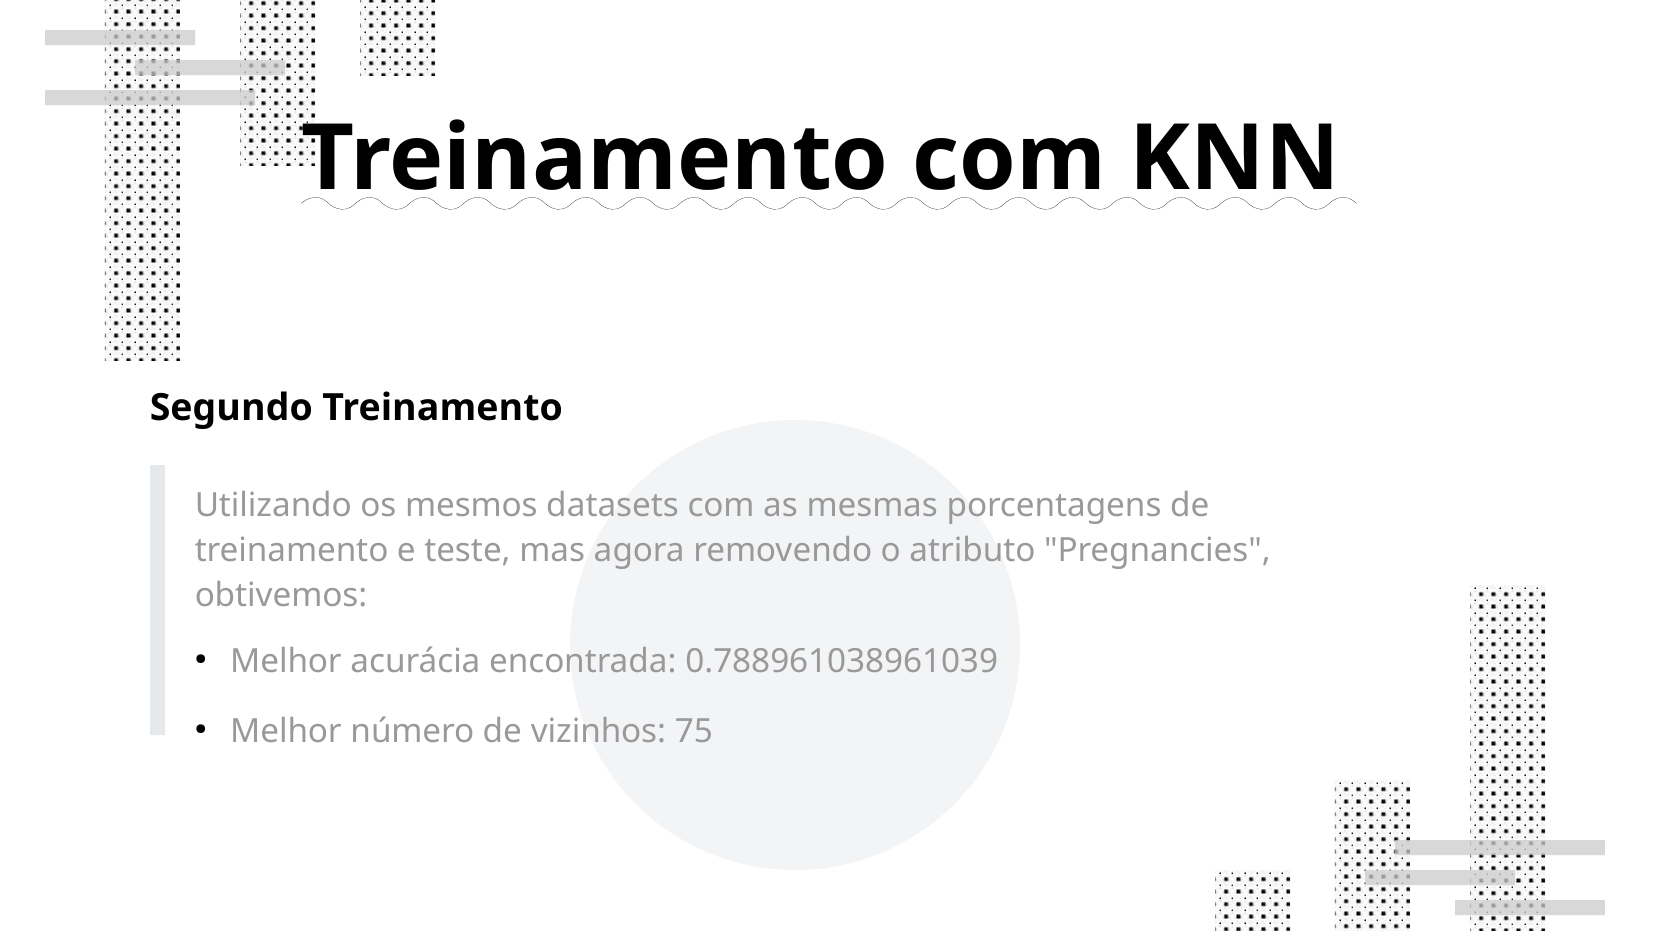

# Treinamento com KNN
Segundo Treinamento
Utilizando os mesmos datasets com as mesmas porcentagens de treinamento e teste, mas agora removendo o atributo "Pregnancies", obtivemos:
Melhor acurácia encontrada: 0.788961038961039
Melhor número de vizinhos: 75